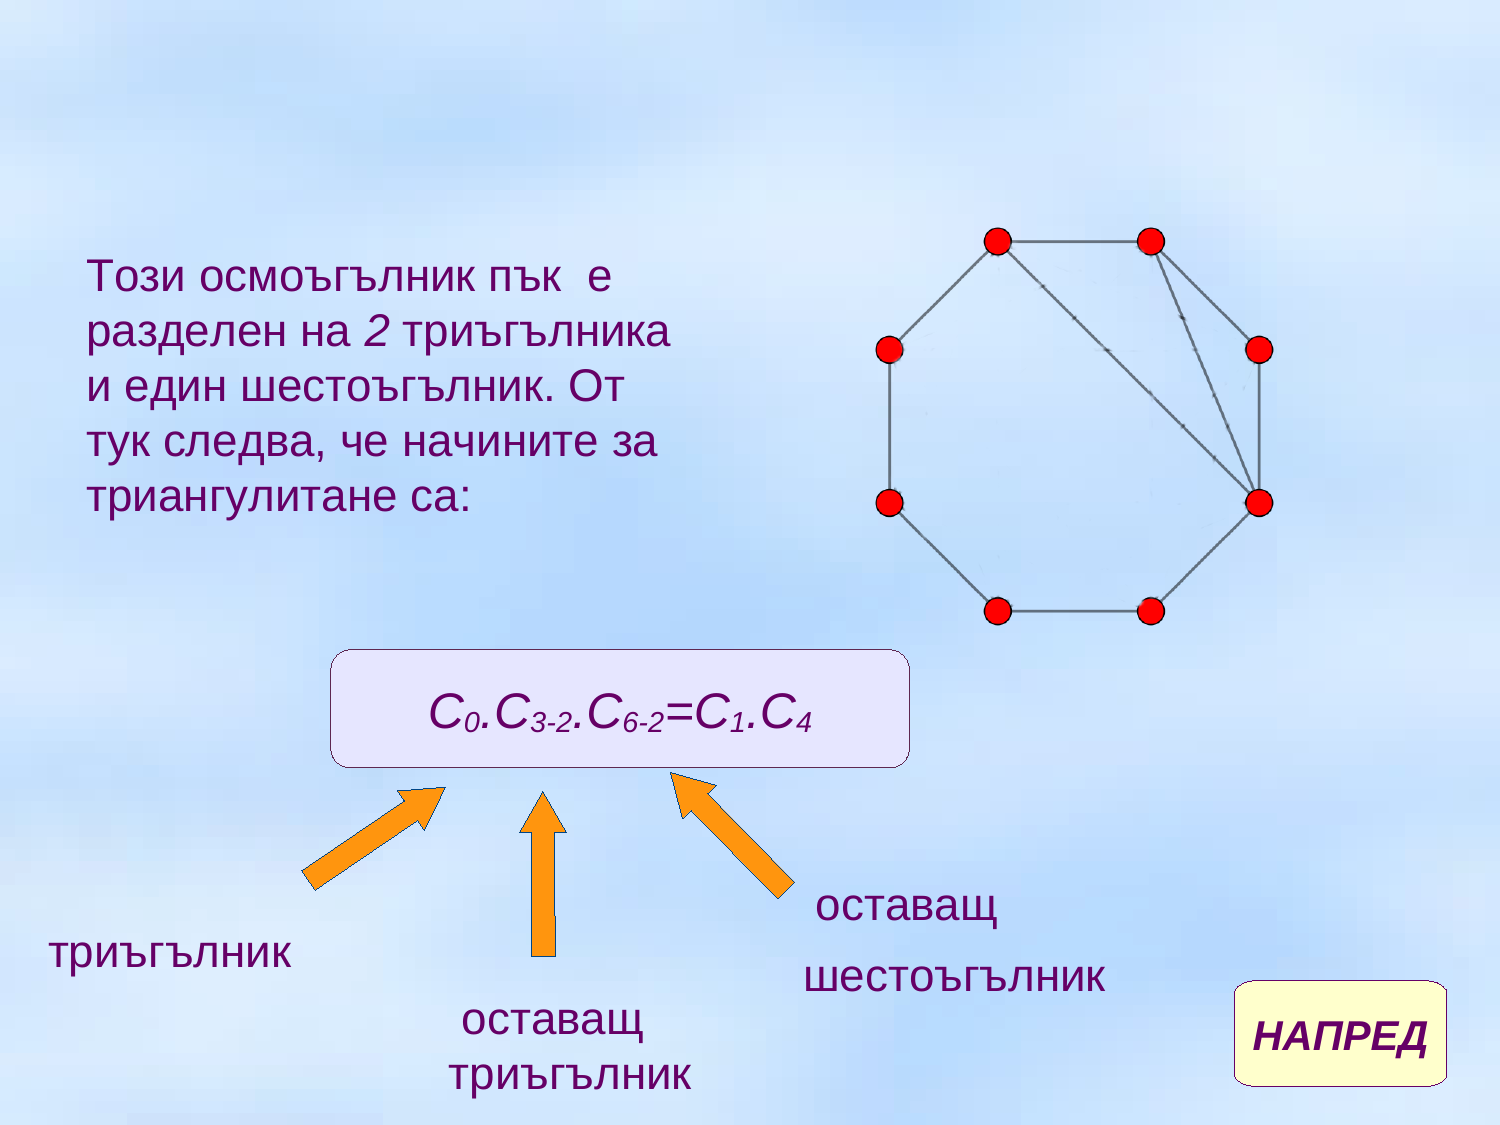

Този осмоъгълник пък е разделен на 2 триъгълника и един шестоъгълник. От тук следва, че начините за триангулитане са:
C0.C3-2.C6-2=C1.C4
 oставащ
шестоъгълник
 триъгълник
НАПРЕД
 oставащ триъгълник